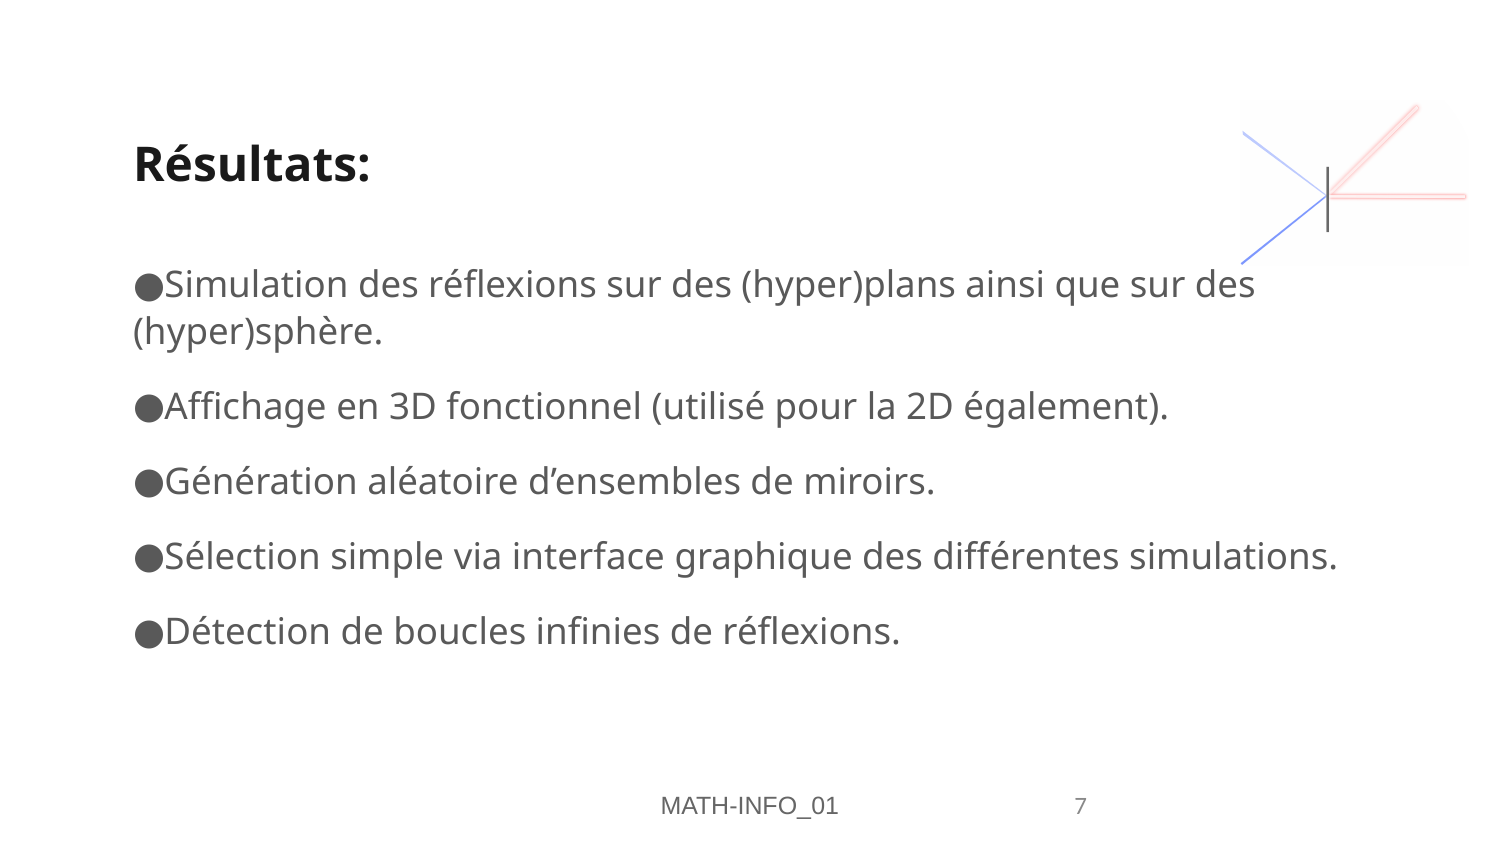

# Résultats:
Simulation des réflexions sur des (hyper)plans ainsi que sur des (hyper)sphère.
Affichage en 3D fonctionnel (utilisé pour la 2D également).
Génération aléatoire d’ensembles de miroirs.
Sélection simple via interface graphique des différentes simulations.
Détection de boucles infinies de réflexions.
MATH-INFO_01